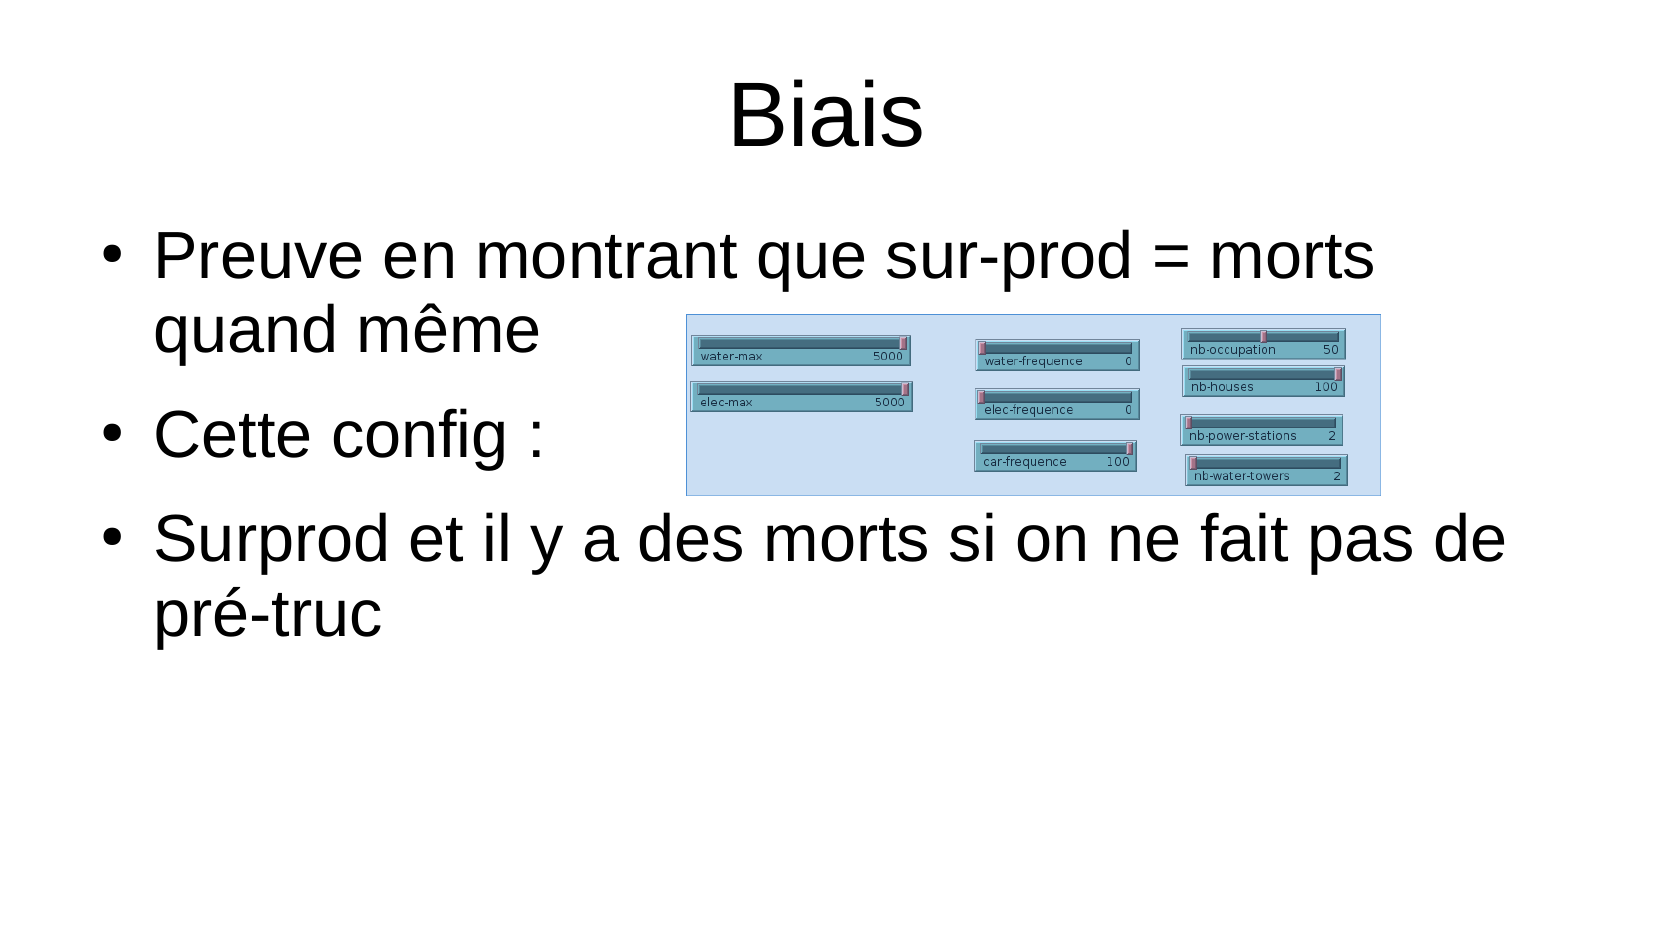

# Biais
Preuve en montrant que sur-prod = morts quand même
Cette config :
Surprod et il y a des morts si on ne fait pas de pré-truc